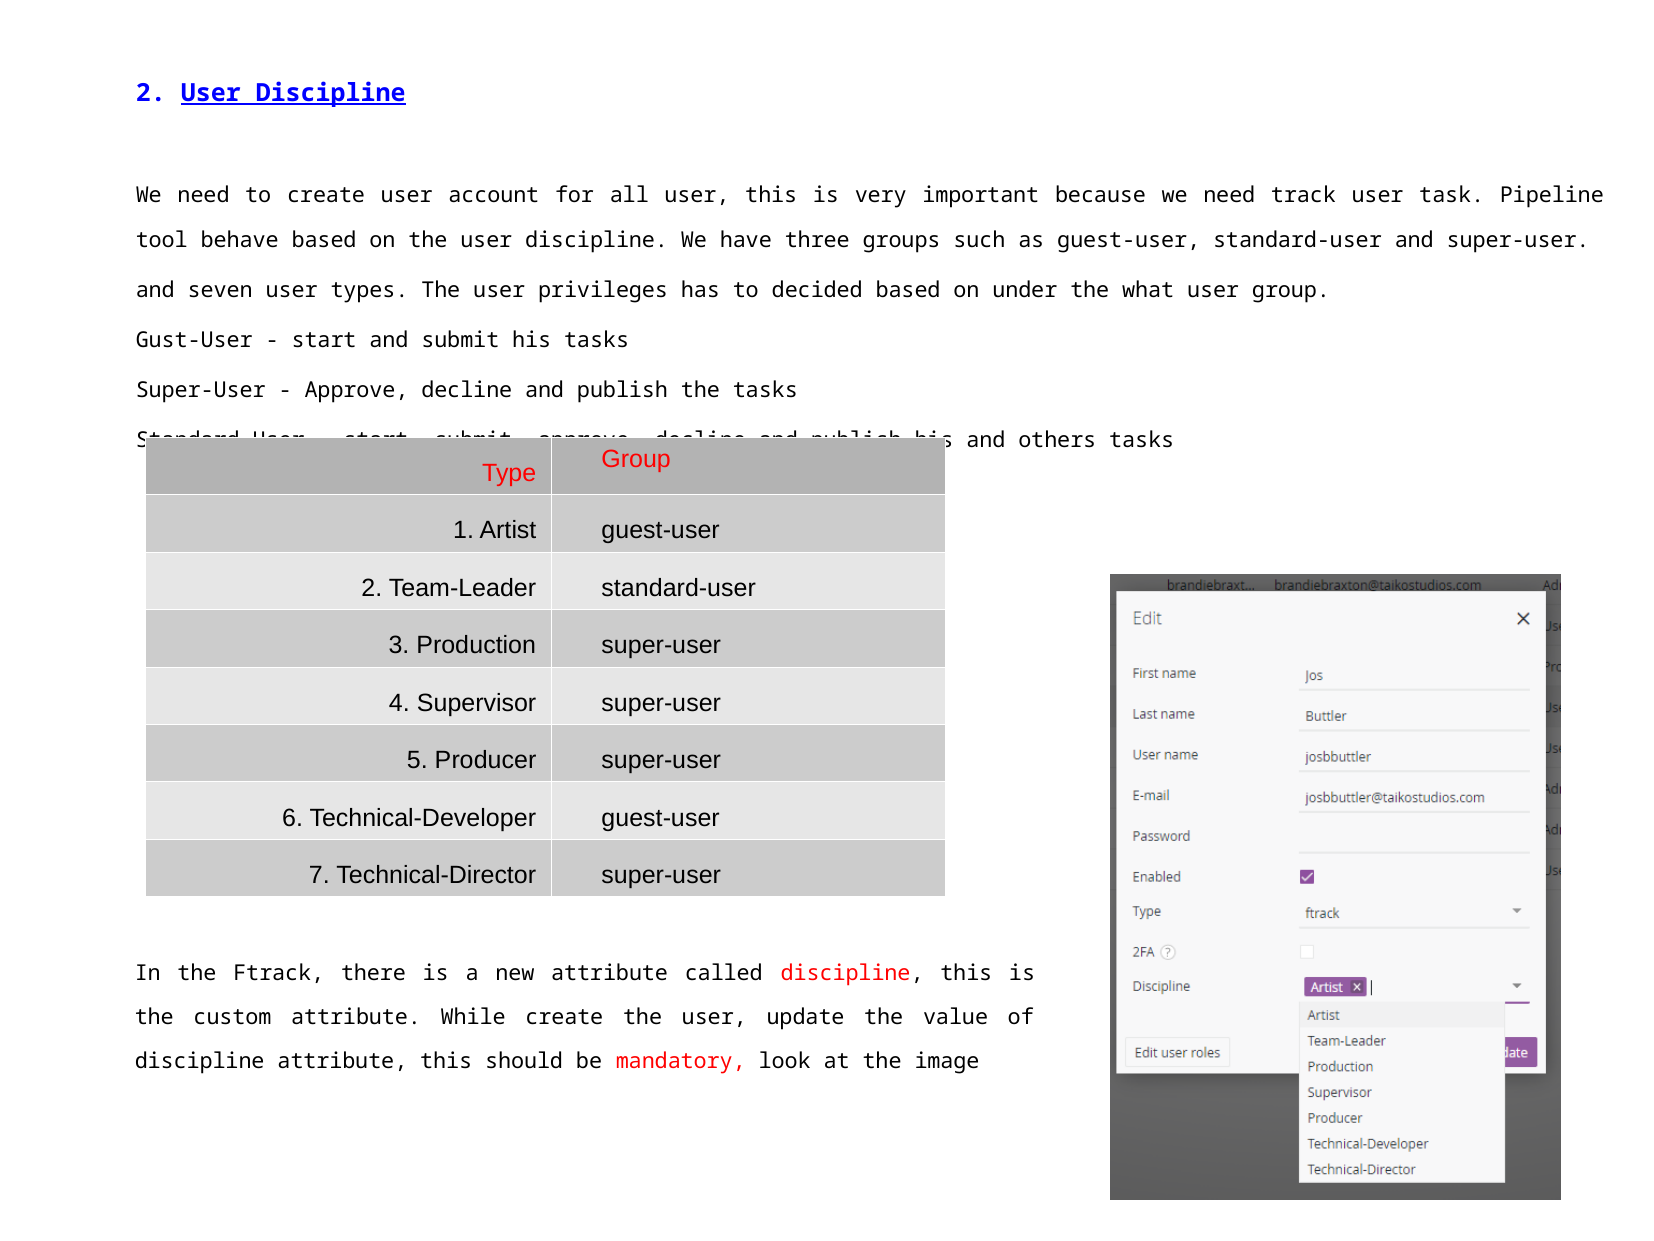

2. User Discipline
We need to create user account for all user, this is very important because we need track user task. Pipeline tool behave based on the user discipline. We have three groups such as guest-user, standard-user and super-user.
and seven user types. The user privileges has to decided based on under the what user group.
Gust-User - start and submit his tasks
Super-User - Approve, decline and publish the tasks
Standard-User – start, submit, approve, decline and publish his and others tasks
| Type | Group |
| --- | --- |
| 1. Artist | guest-user |
| 2. Team-Leader | standard-user |
| 3. Production | super-user |
| 4. Supervisor | super-user |
| 5. Producer | super-user |
| 6. Technical-Developer | guest-user |
| 7. Technical-Director | super-user |
In the Ftrack, there is a new attribute called discipline, this is the custom attribute. While create the user, update the value of discipline attribute, this should be mandatory, look at the image